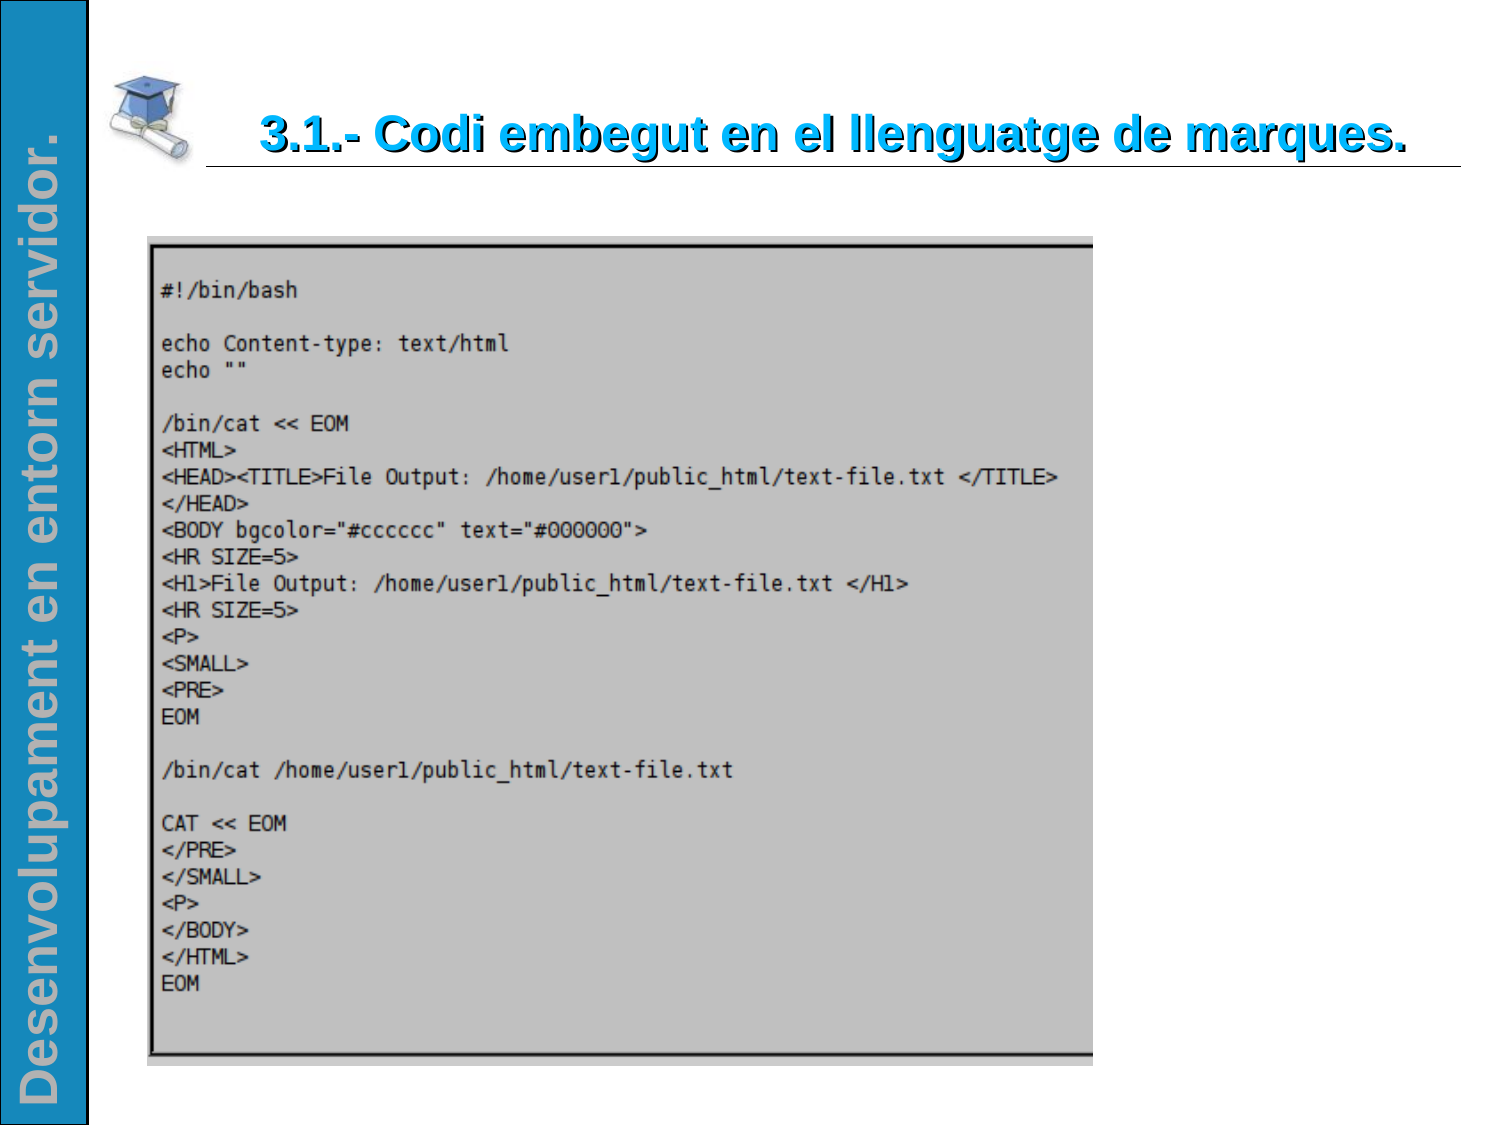

# 3.1.- Codi embegut en el llenguatge de marques.